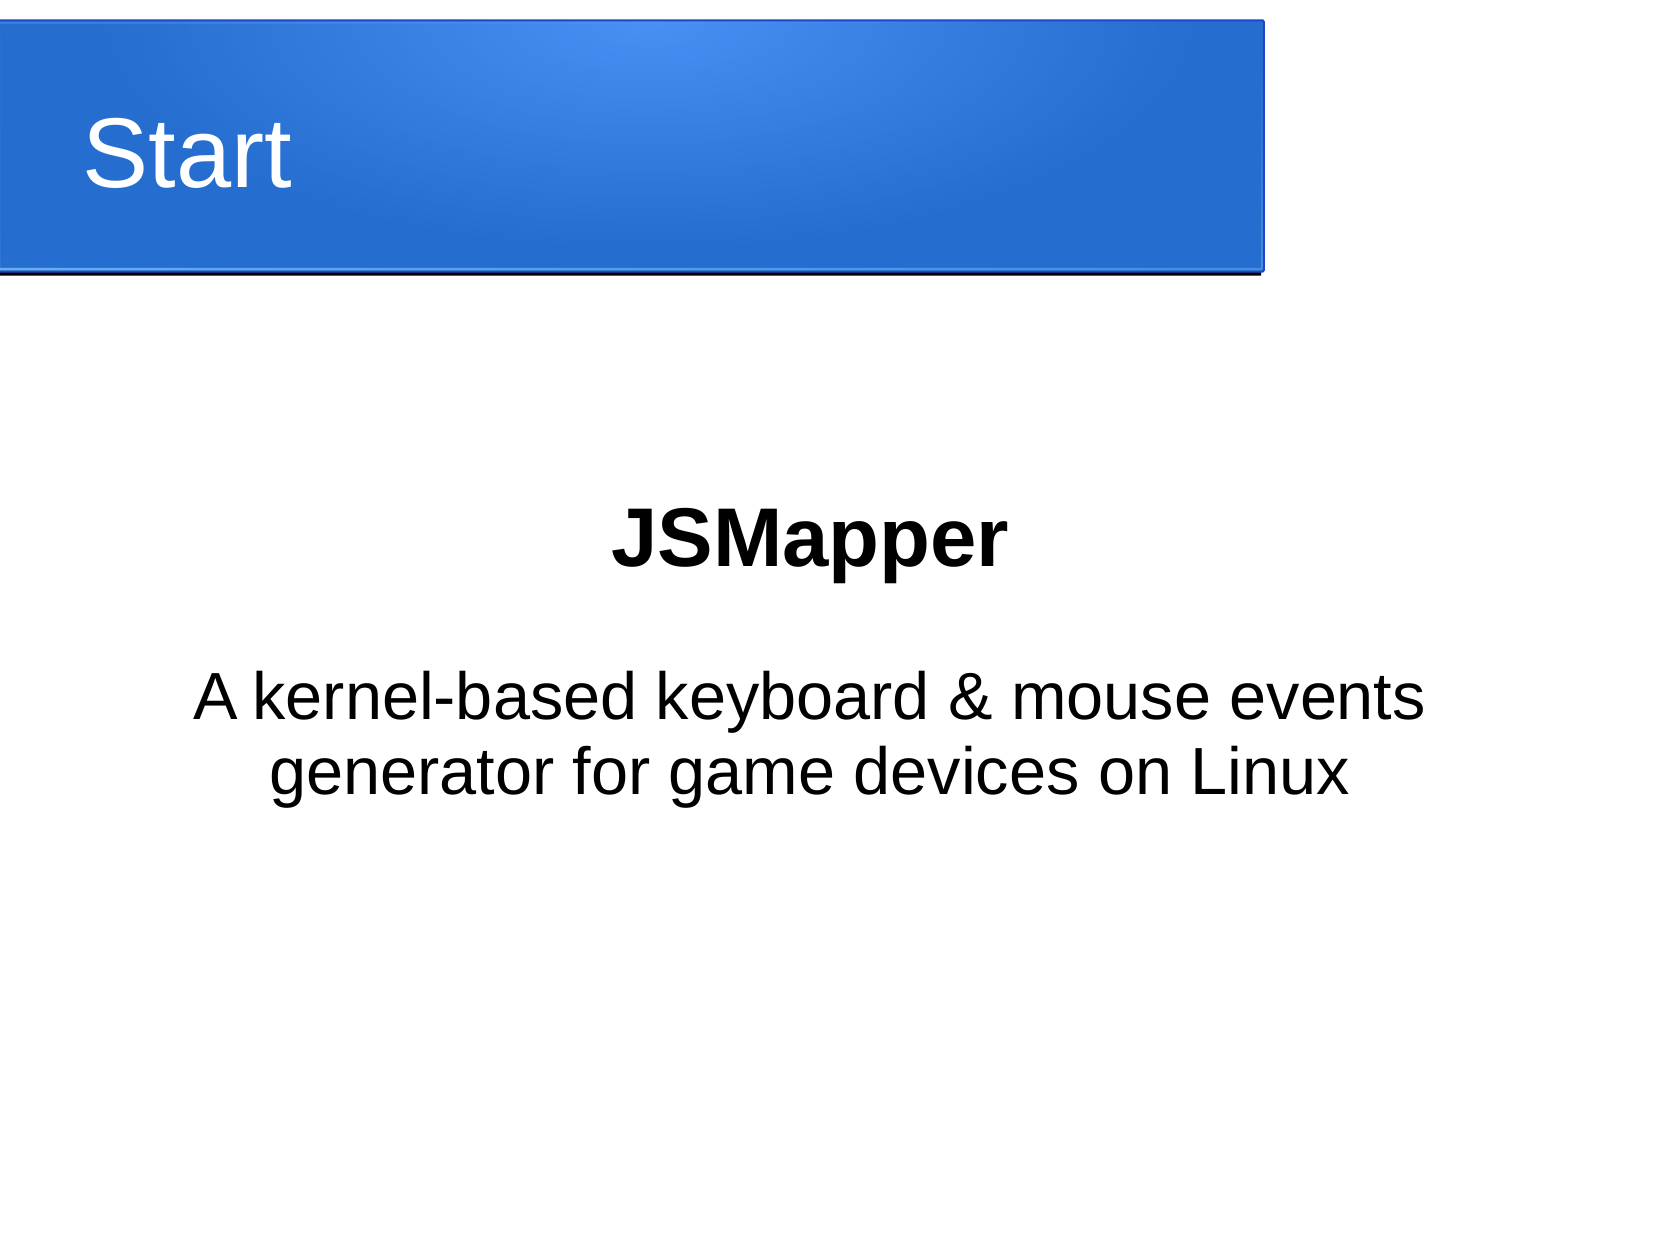

# Start
JSMapper
A kernel-based keyboard & mouse events generator for game devices on Linux